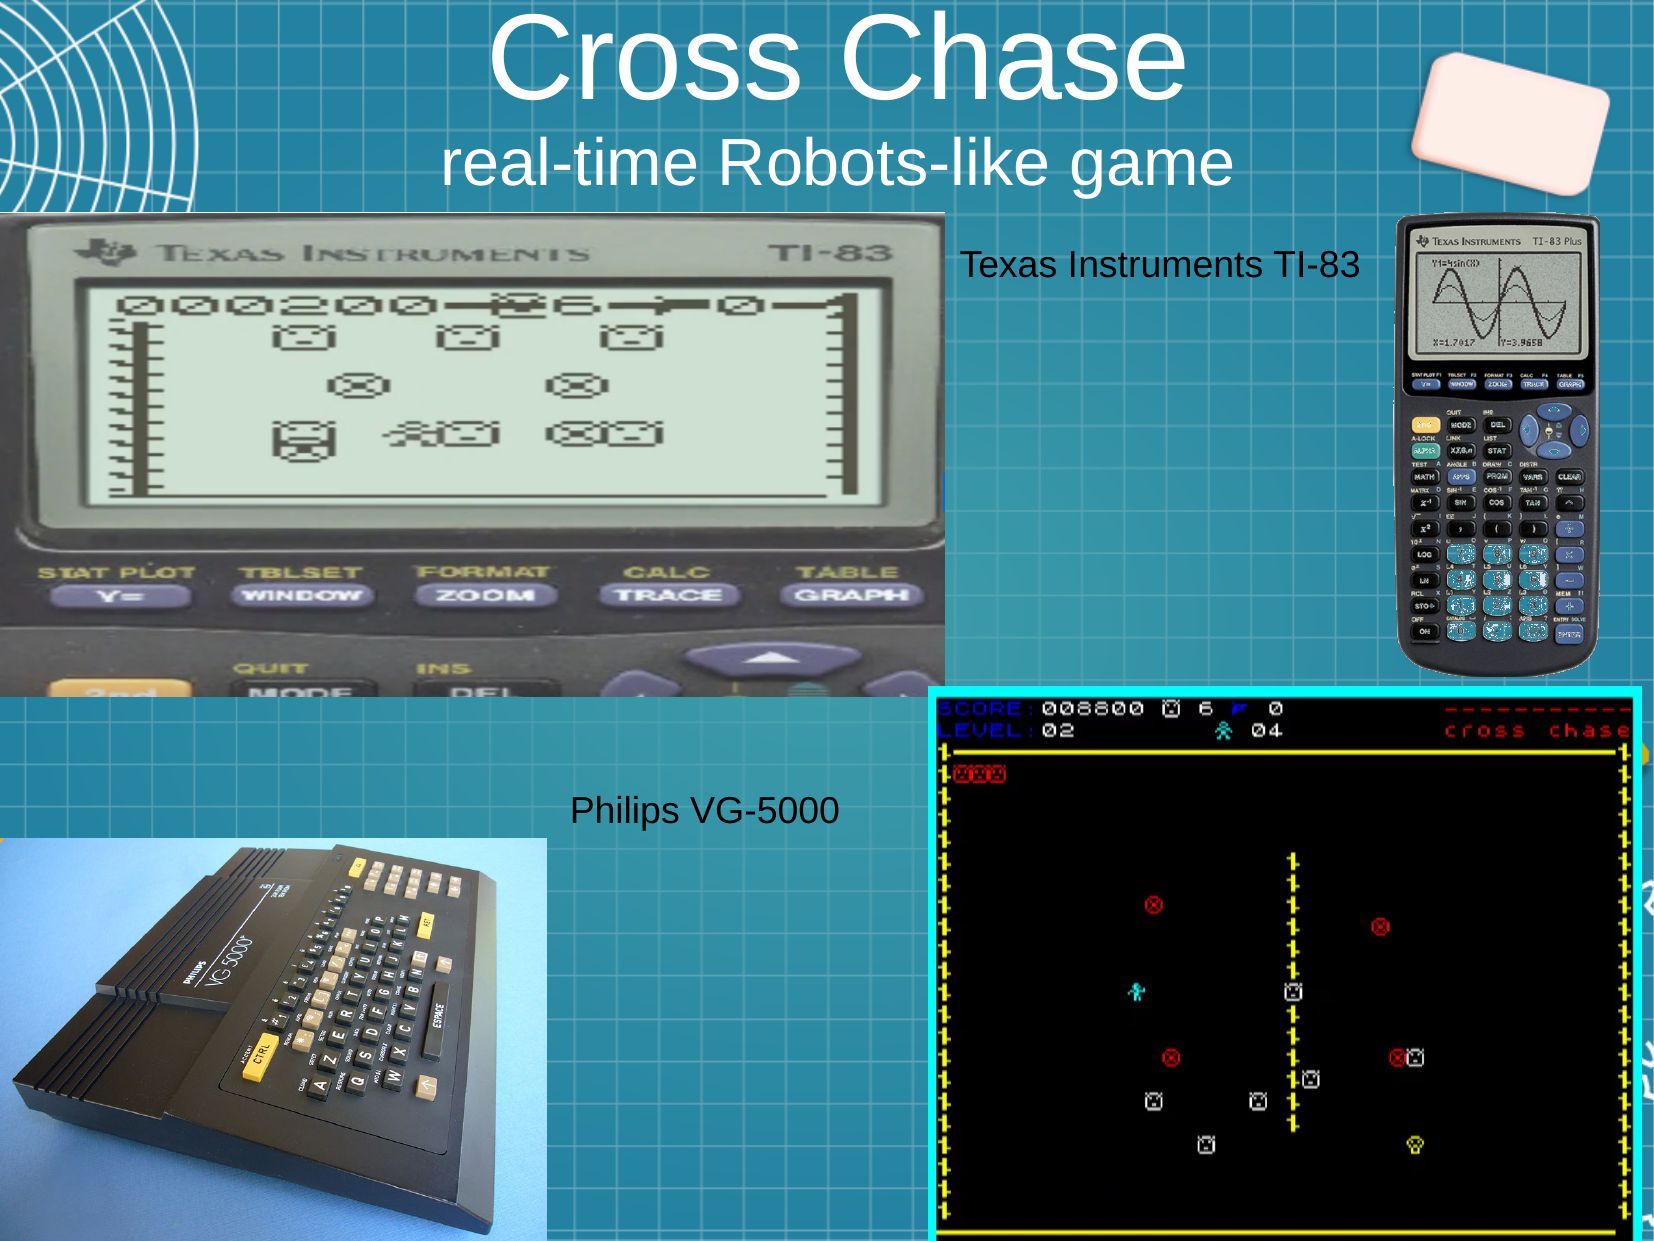

# Cross Chase real-time Robots-like game
Texas Instruments TI-83
Philips VG-5000